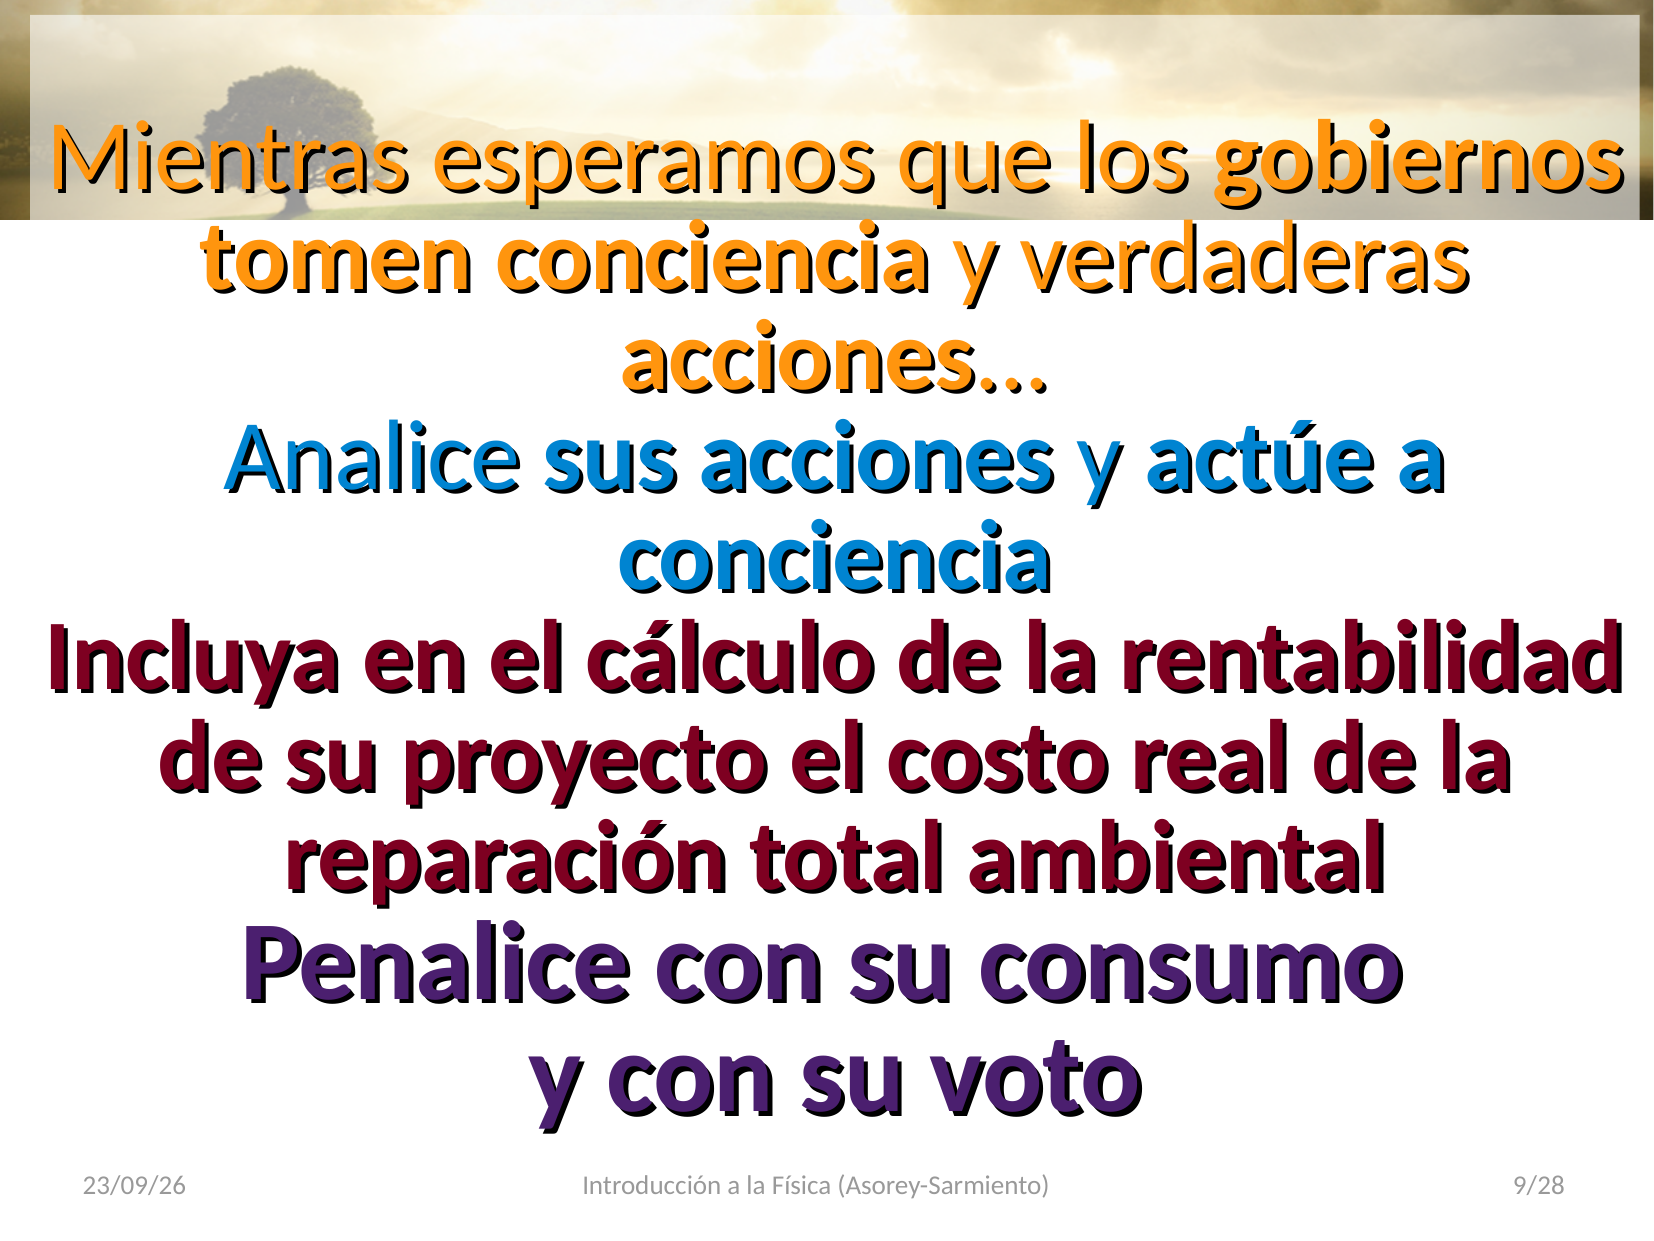

# Mientras esperamos que los gobiernos tomen conciencia y verdaderas acciones...
Analice sus acciones y actúe a conciencia
Incluya en el cálculo de la rentabilidad de su proyecto el costo real de la reparación total ambiental
Penalice con su consumo
y con su voto
Introducción a la Física (Asorey-Sarmiento)
9